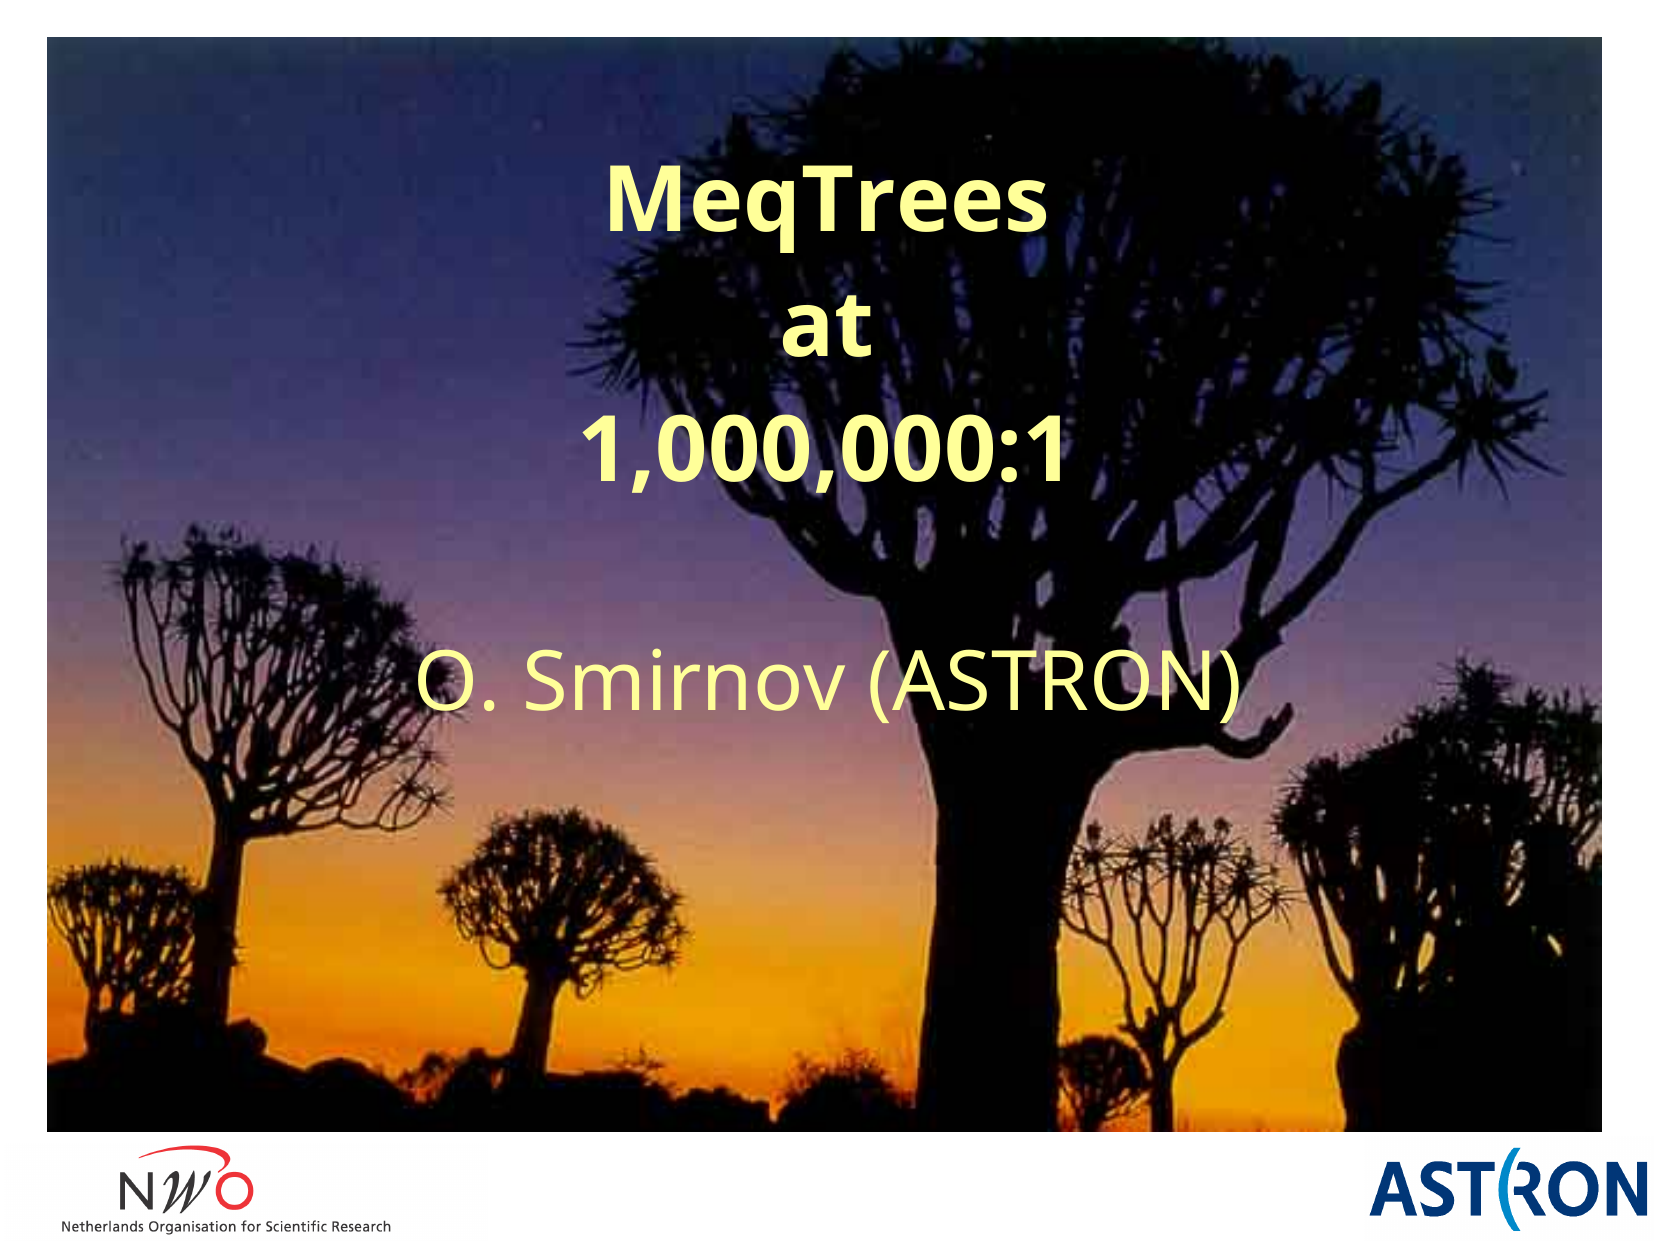

# MeqTrees at 1,000,000:1
O. Smirnov (ASTRON)